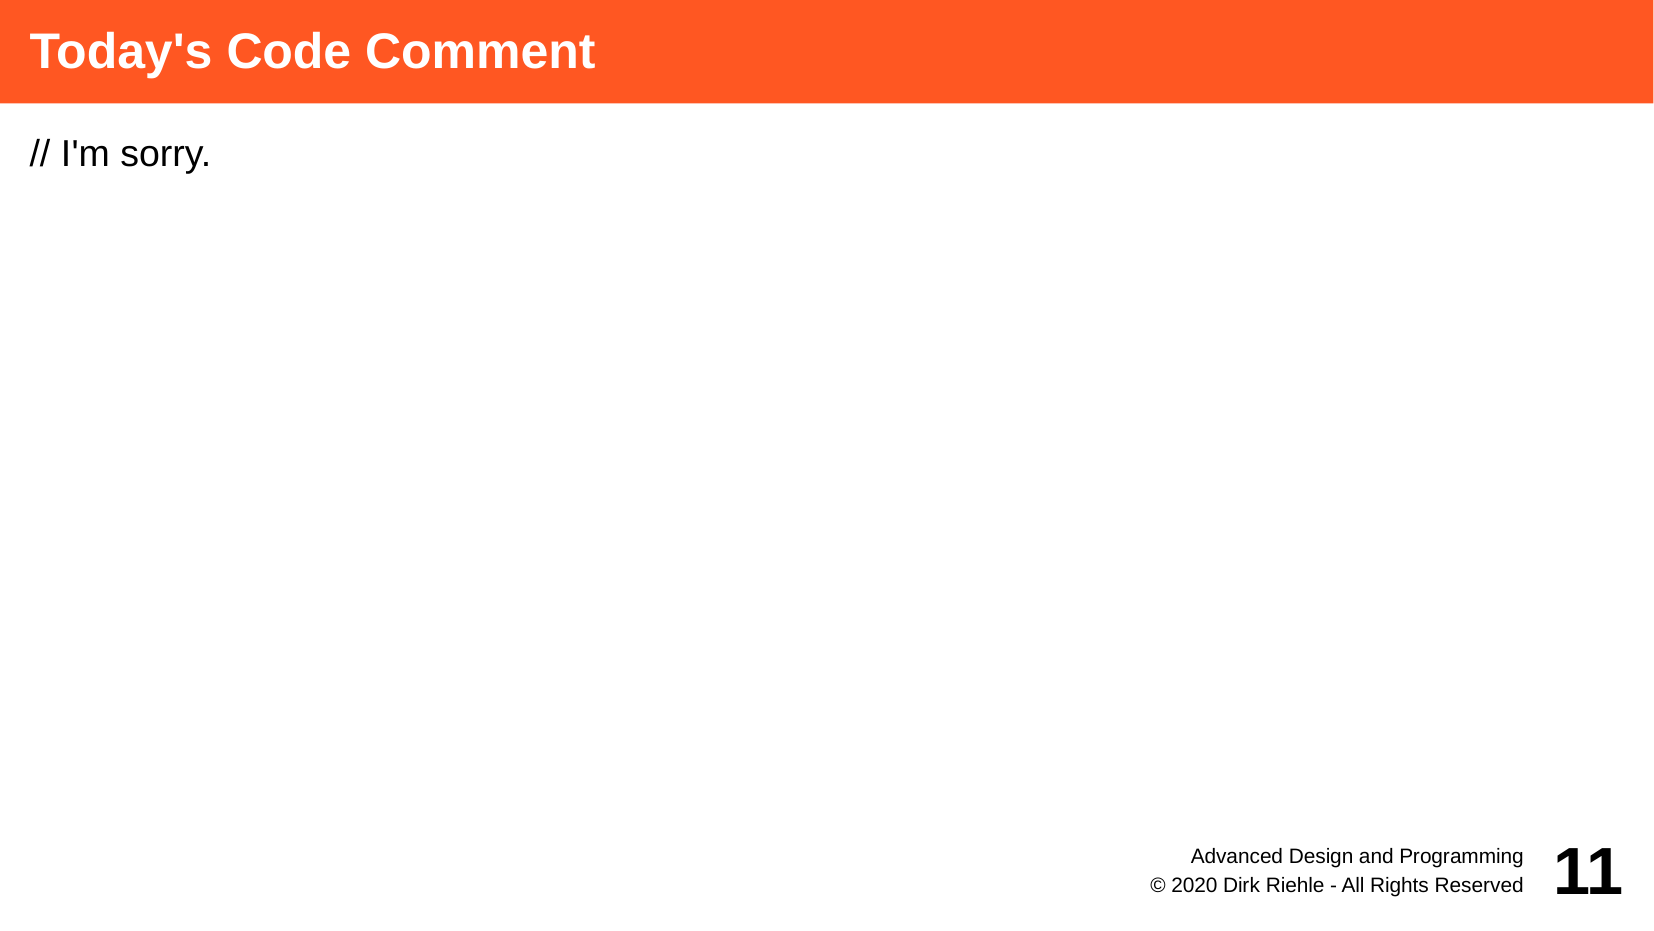

# Today's Code Comment
// I'm sorry.
Advanced Design and Programming
11
© 2020 Dirk Riehle - All Rights Reserved